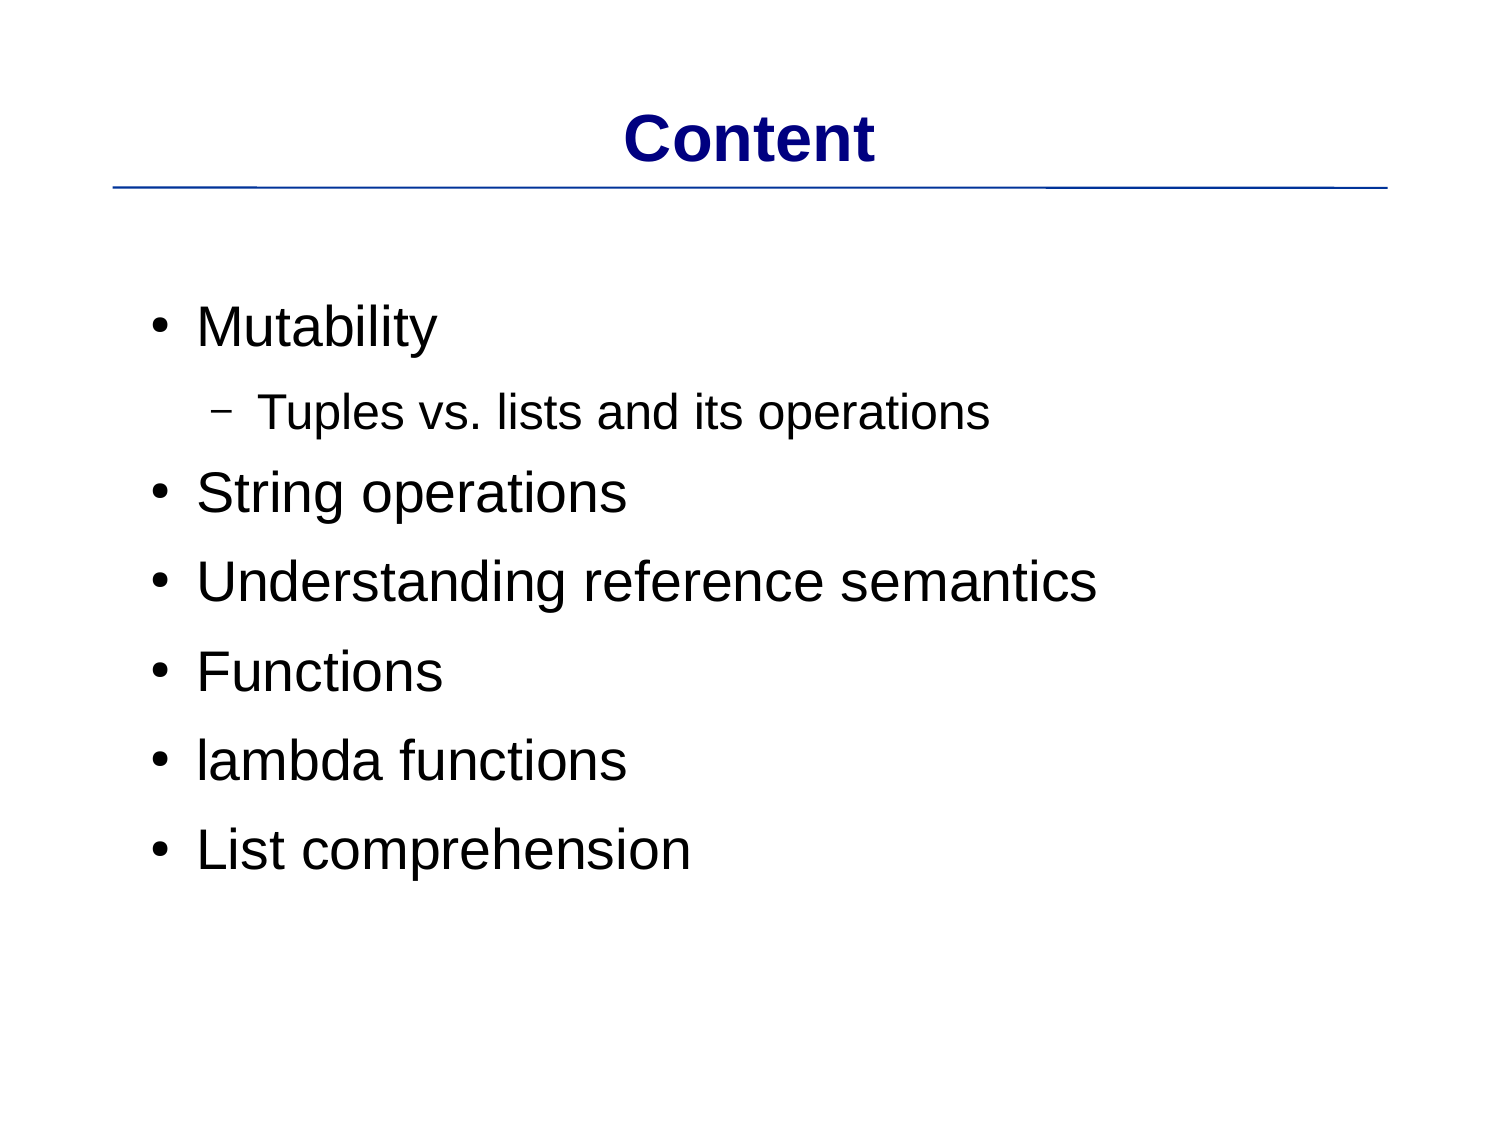

# Content
Mutability
Tuples vs. lists and its operations
String operations
Understanding reference semantics
Functions
lambda functions
List comprehension